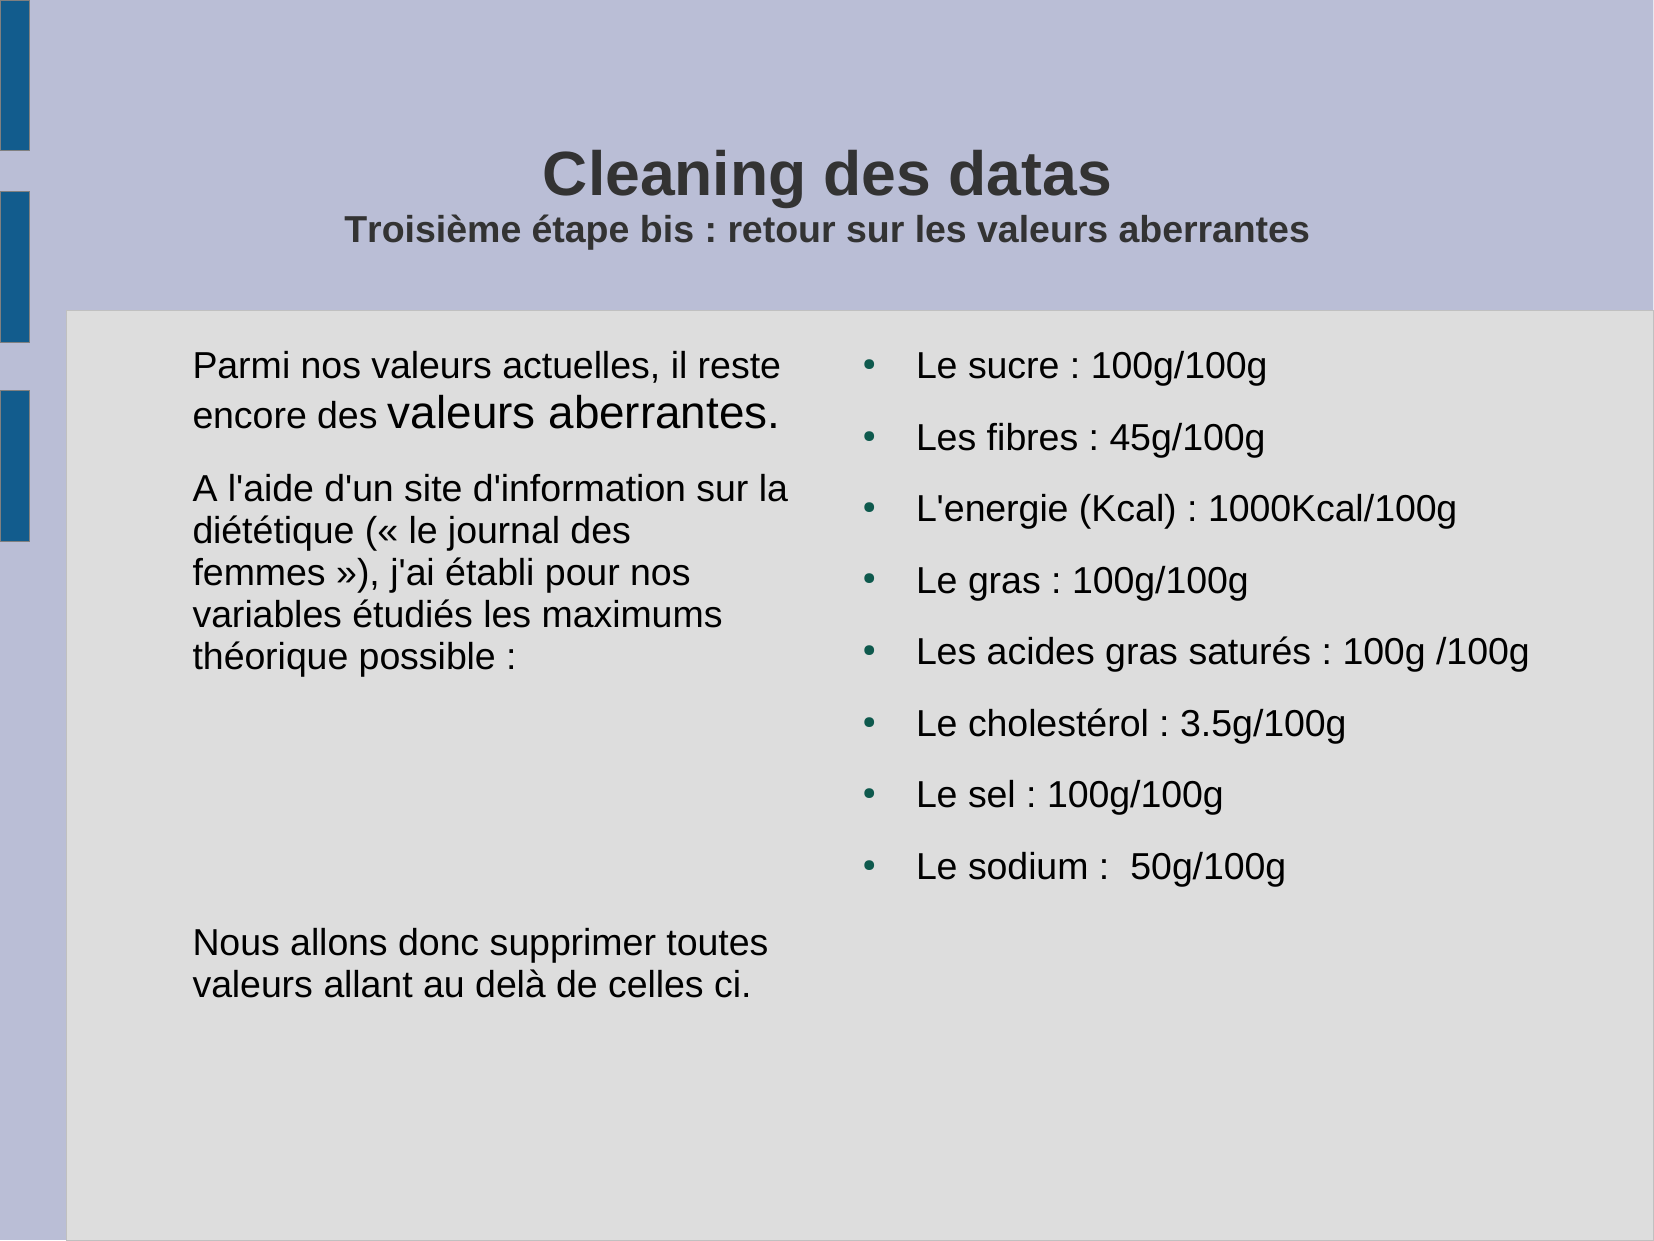

# Cleaning des datas Troisième étape bis : retour sur les valeurs aberrantes
Parmi nos valeurs actuelles, il reste encore des valeurs aberrantes.
A l'aide d'un site d'information sur la diététique (« le journal des femmes »), j'ai établi pour nos variables étudiés les maximums théorique possible :
Nous allons donc supprimer toutes valeurs allant au delà de celles ci.
Le sucre : 100g/100g
Les fibres : 45g/100g
L'energie (Kcal) : 1000Kcal/100g
Le gras : 100g/100g
Les acides gras saturés : 100g /100g
Le cholestérol : 3.5g/100g
Le sel : 100g/100g
Le sodium : 50g/100g